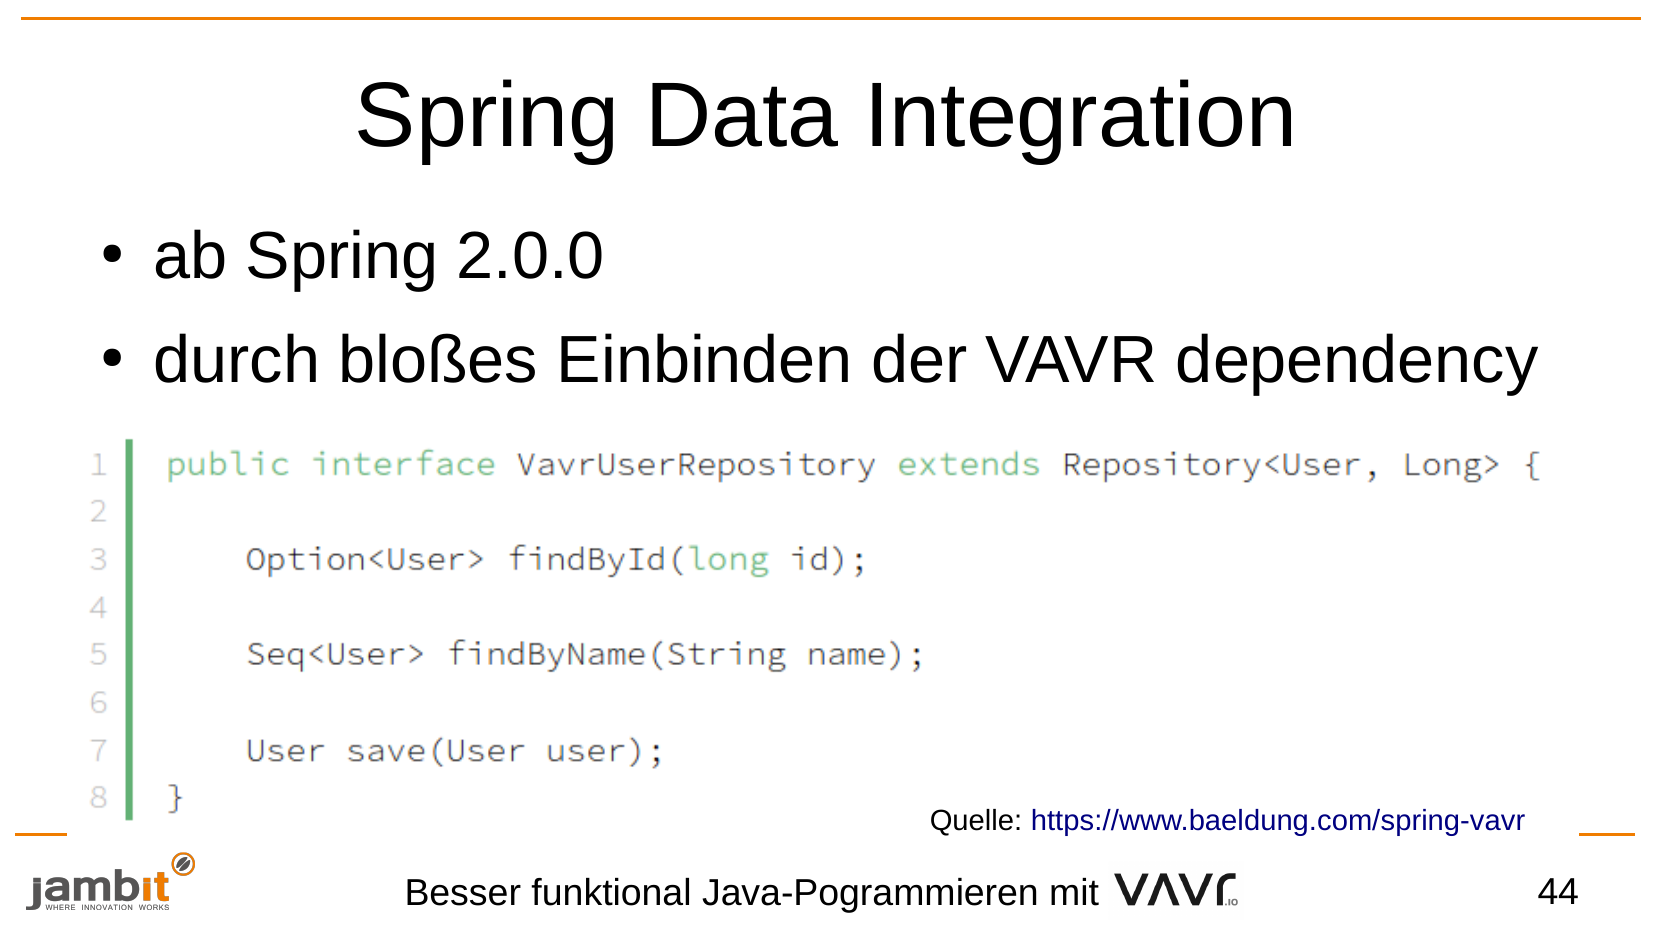

# Spring Data Integration
ab Spring 2.0.0
durch bloßes Einbinden der VAVR dependency
Quelle: https://www.baeldung.com/spring-vavr